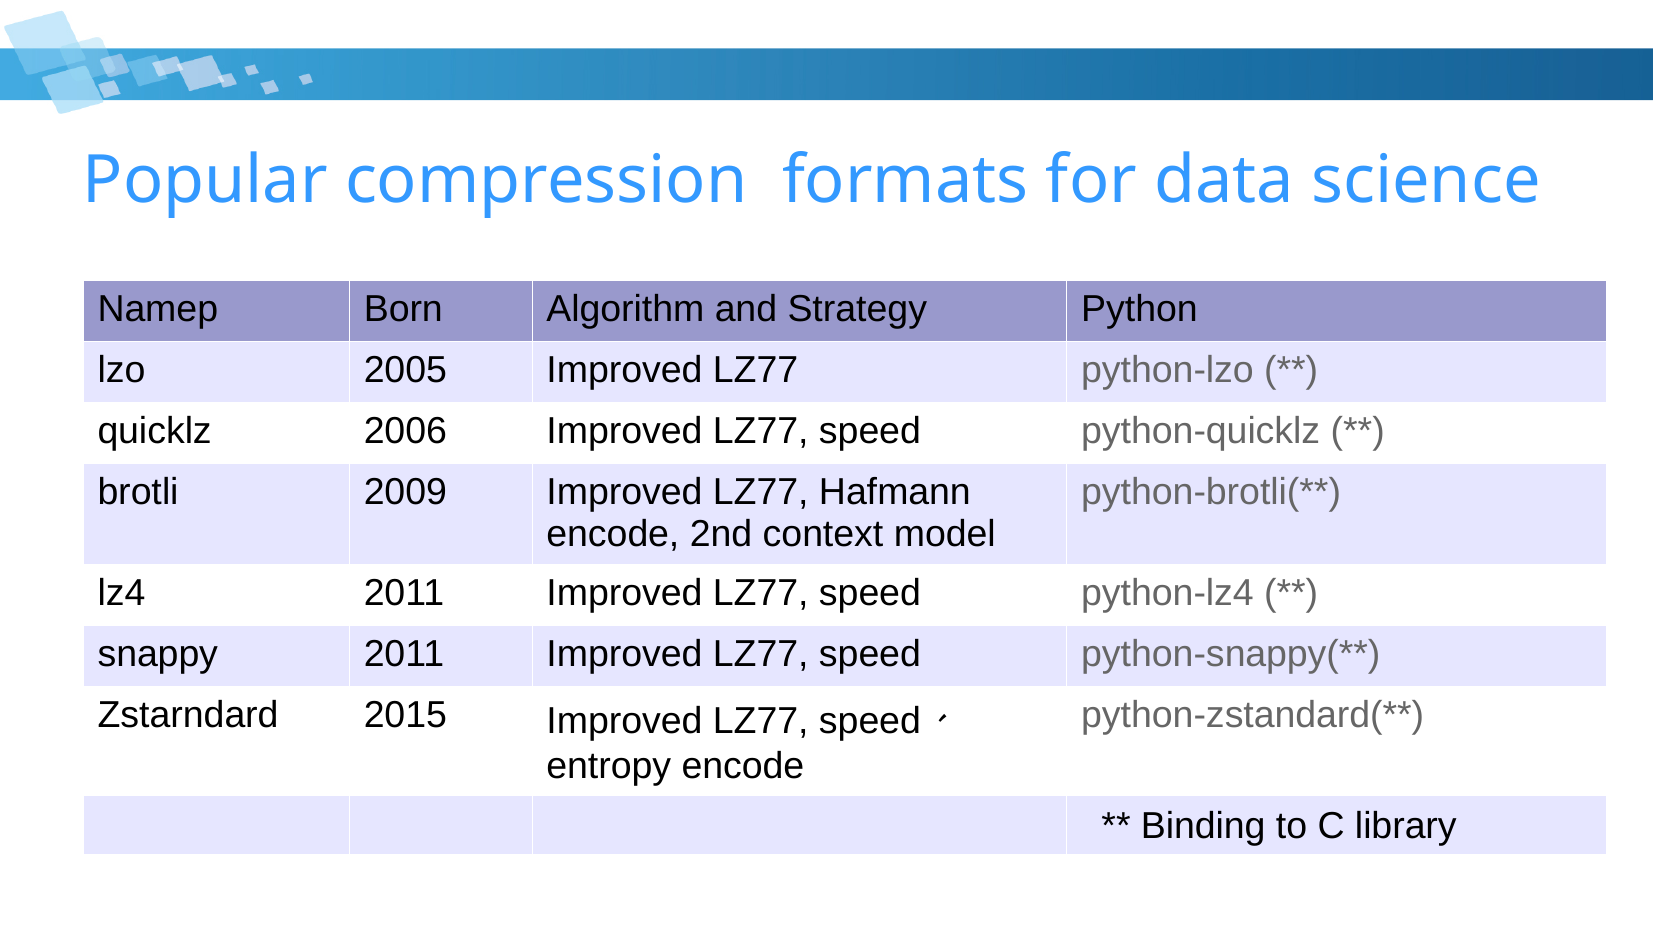

# Popular compression formats for data science
| Namep | Born | Algorithm and Strategy | Python |
| --- | --- | --- | --- |
| lzo | 2005 | Improved LZ77 | python-lzo (\*\*) |
| quicklz | 2006 | Improved LZ77, speed | python-quicklz (\*\*) |
| brotli | 2009 | Improved LZ77, Hafmann encode, 2nd context model | python-brotli(\*\*) |
| lz4 | 2011 | Improved LZ77, speed | python-lz4 (\*\*) |
| snappy | 2011 | Improved LZ77, speed | python-snappy(\*\*) |
| Zstarndard | 2015 | Improved LZ77, speed、 entropy encode | python-zstandard(\*\*) |
| | | | |
** Binding to C library